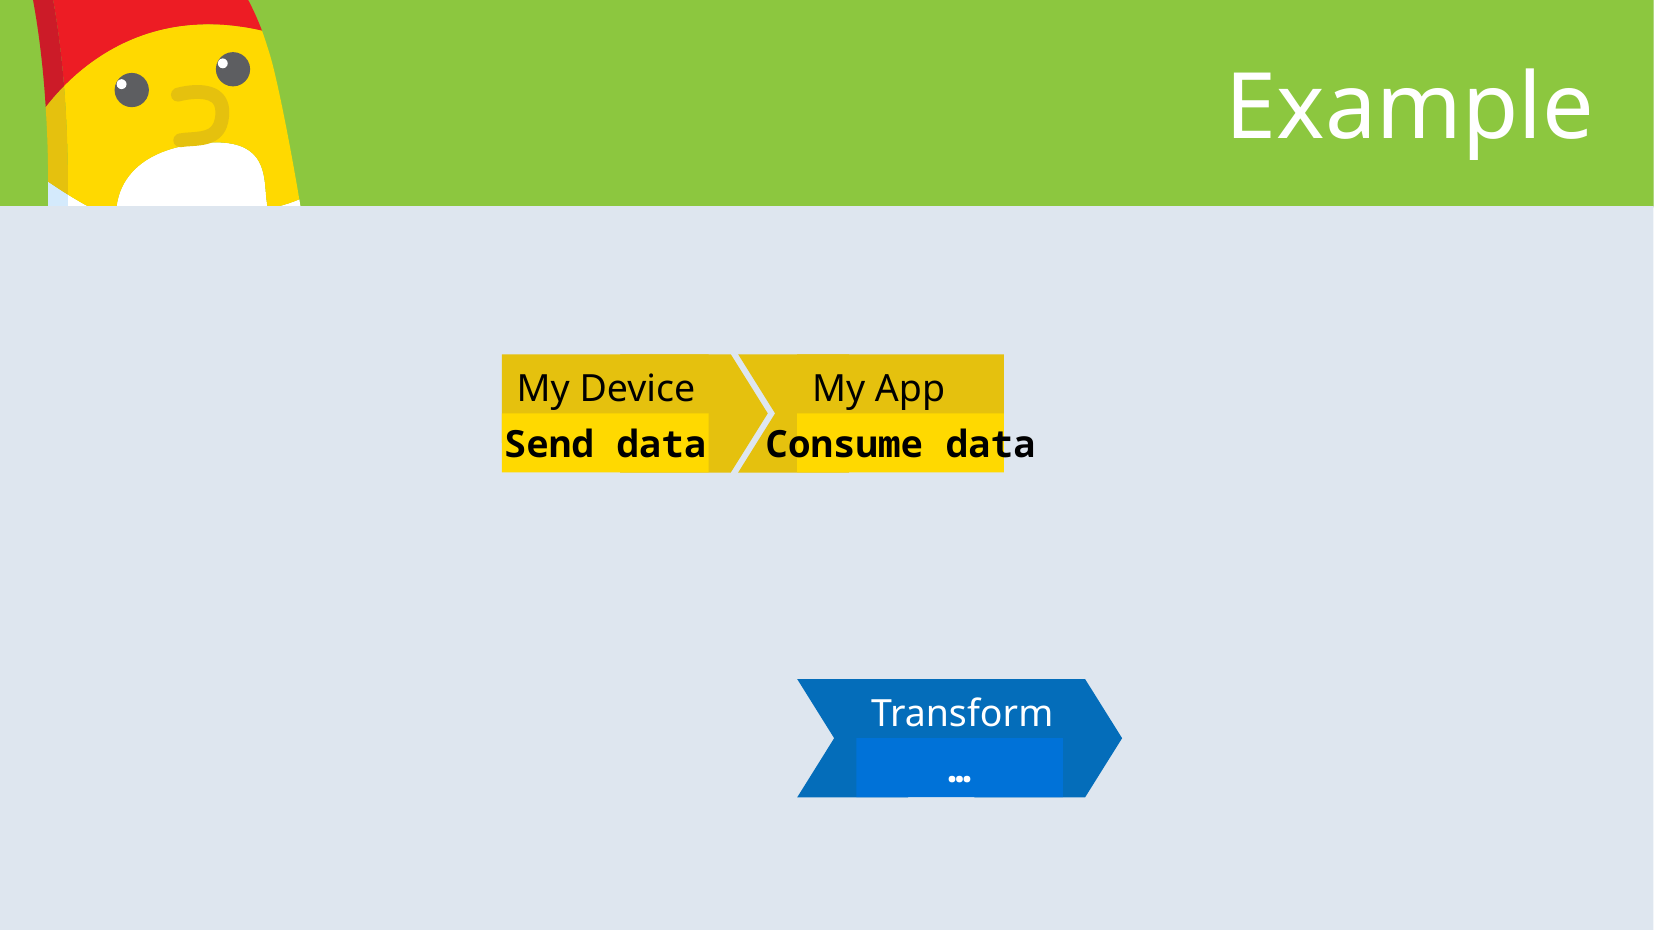

# Example
My Device
Send data
My App
Consume data
Transform
…